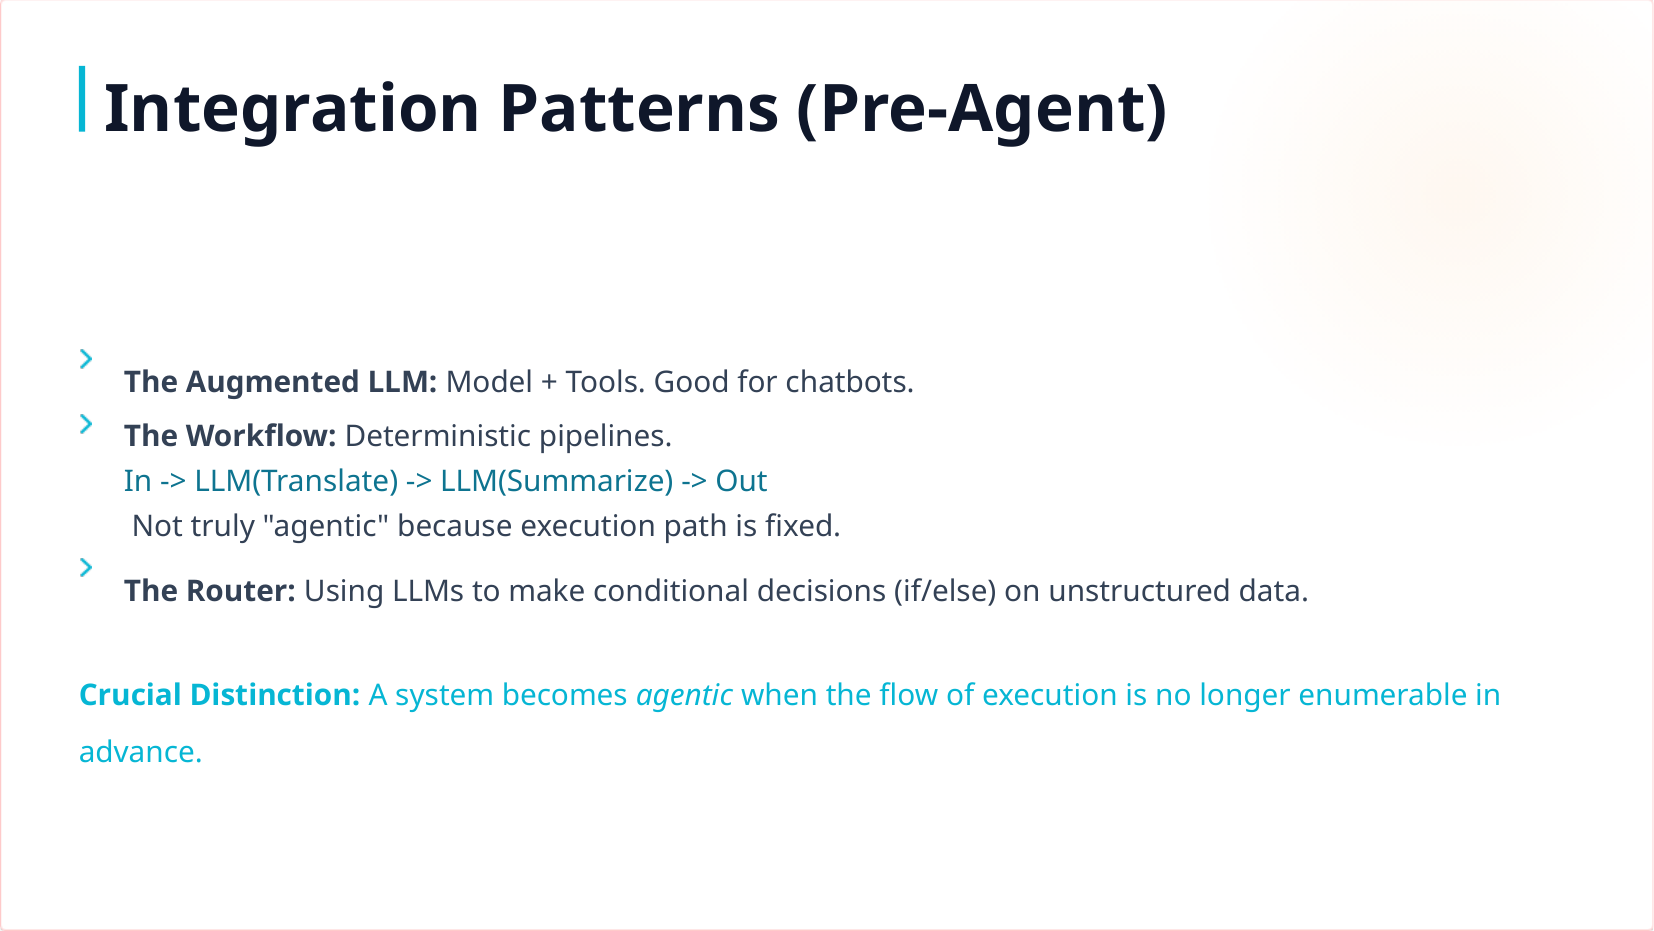

Integration Patterns (Pre-Agent)
The Augmented LLM: Model + Tools. Good for chatbots.
The Workflow: Deterministic pipelines.
In -> LLM(Translate) -> LLM(Summarize) -> Out
 Not truly "agentic" because execution path is fixed.
The Router: Using LLMs to make conditional decisions (if/else) on unstructured data.
Crucial Distinction: A system becomes agentic when the flow of execution is no longer enumerable in advance.